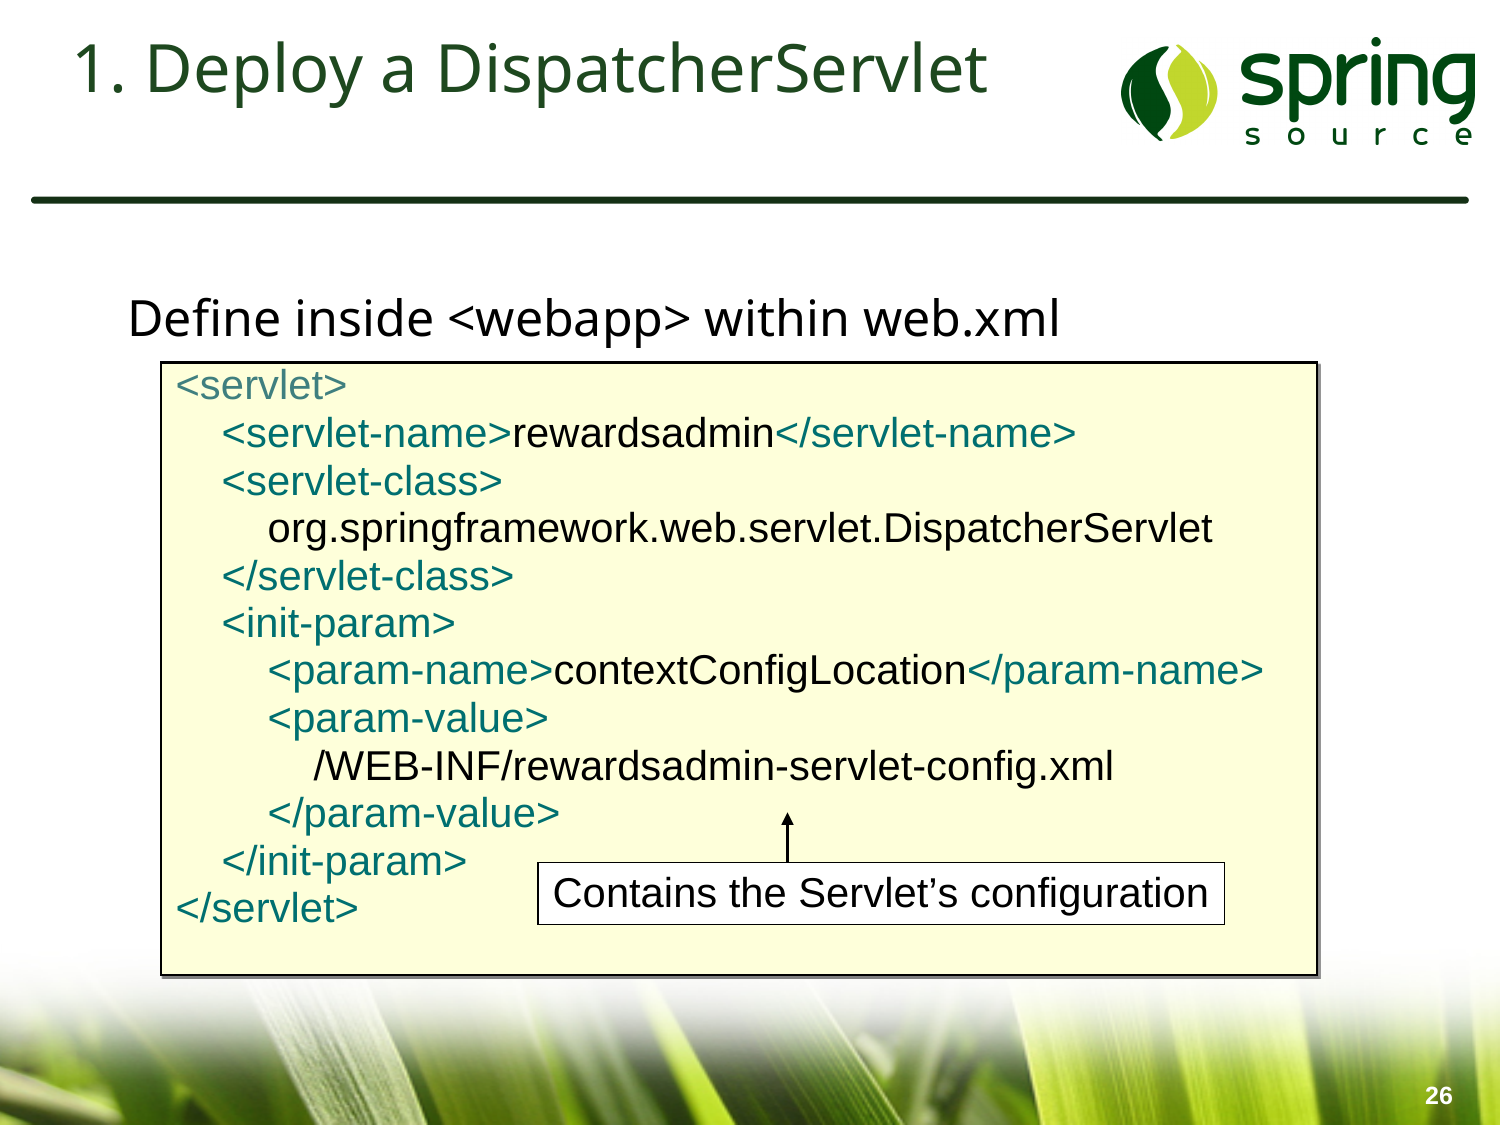

# 1. Deploy a DispatcherServlet
Define inside <webapp> within web.xml
<servlet>
 <servlet-name>rewardsadmin</servlet-name>
 <servlet-class>
 org.springframework.web.servlet.DispatcherServlet
 </servlet-class>
 <init-param>
 <param-name>contextConfigLocation</param-name>
 <param-value>
 /WEB-INF/rewardsadmin-servlet-config.xml
 </param-value>
 </init-param>
</servlet>
Contains the Servlet’s configuration